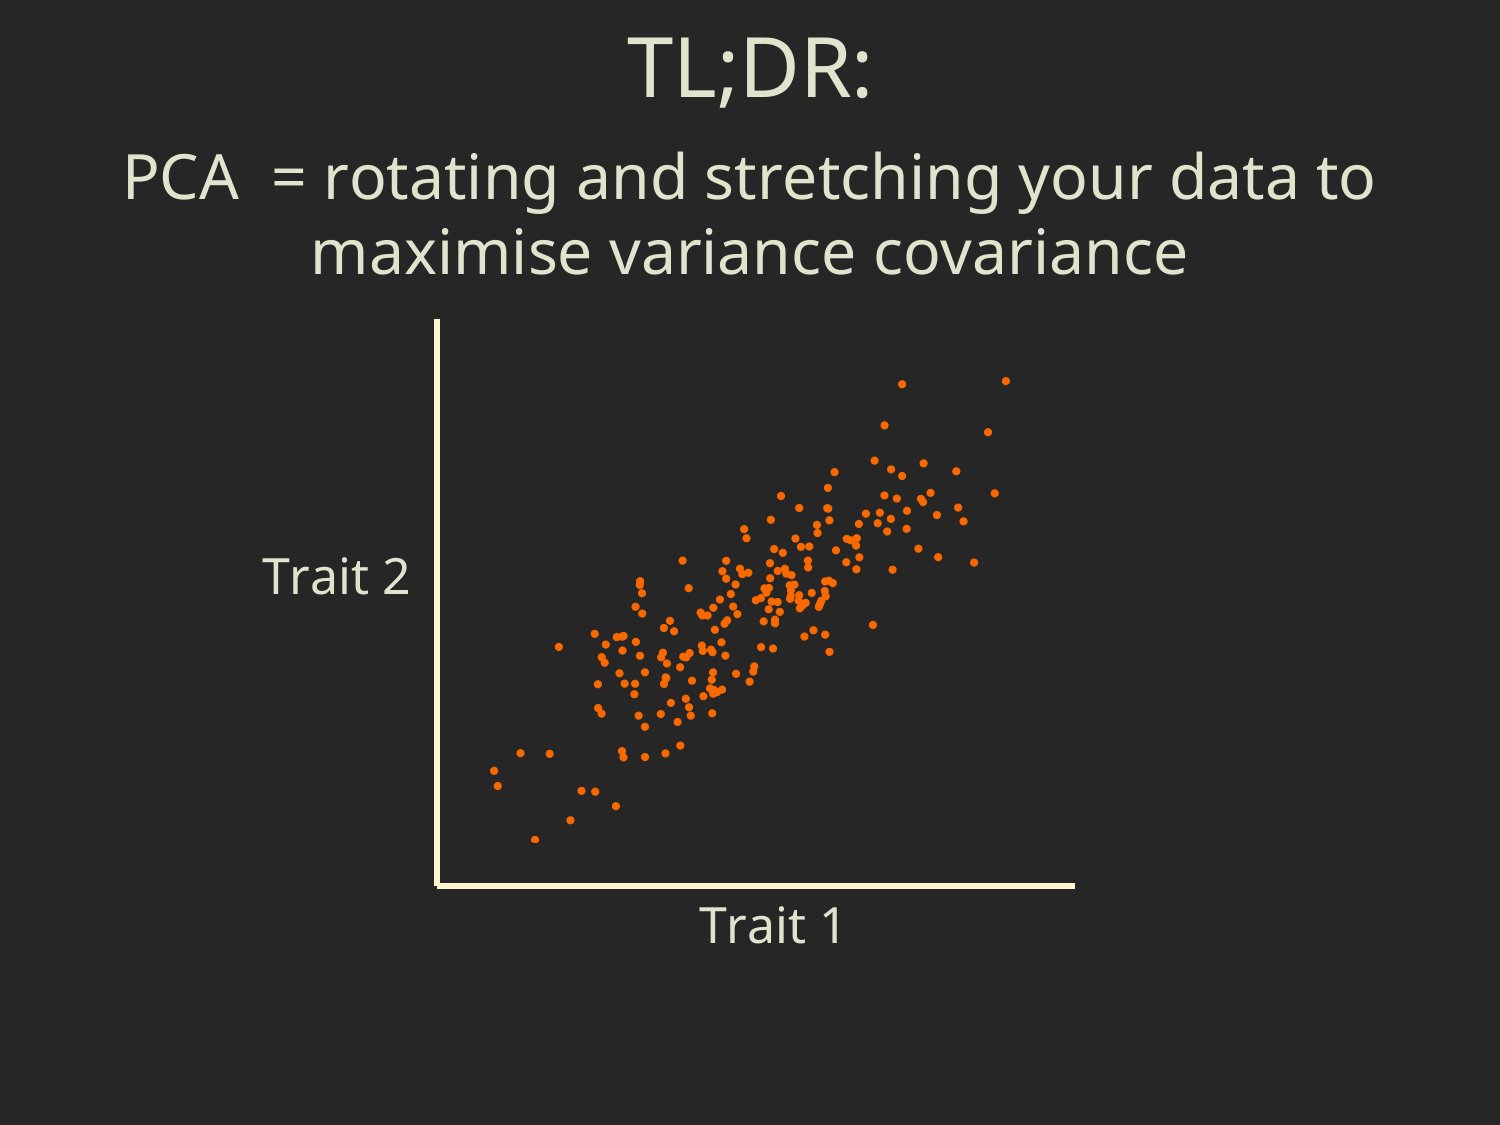

TL;DR:
PCA = rotating and stretching your data to maximise variance covariance
Trait 2
Trait 1